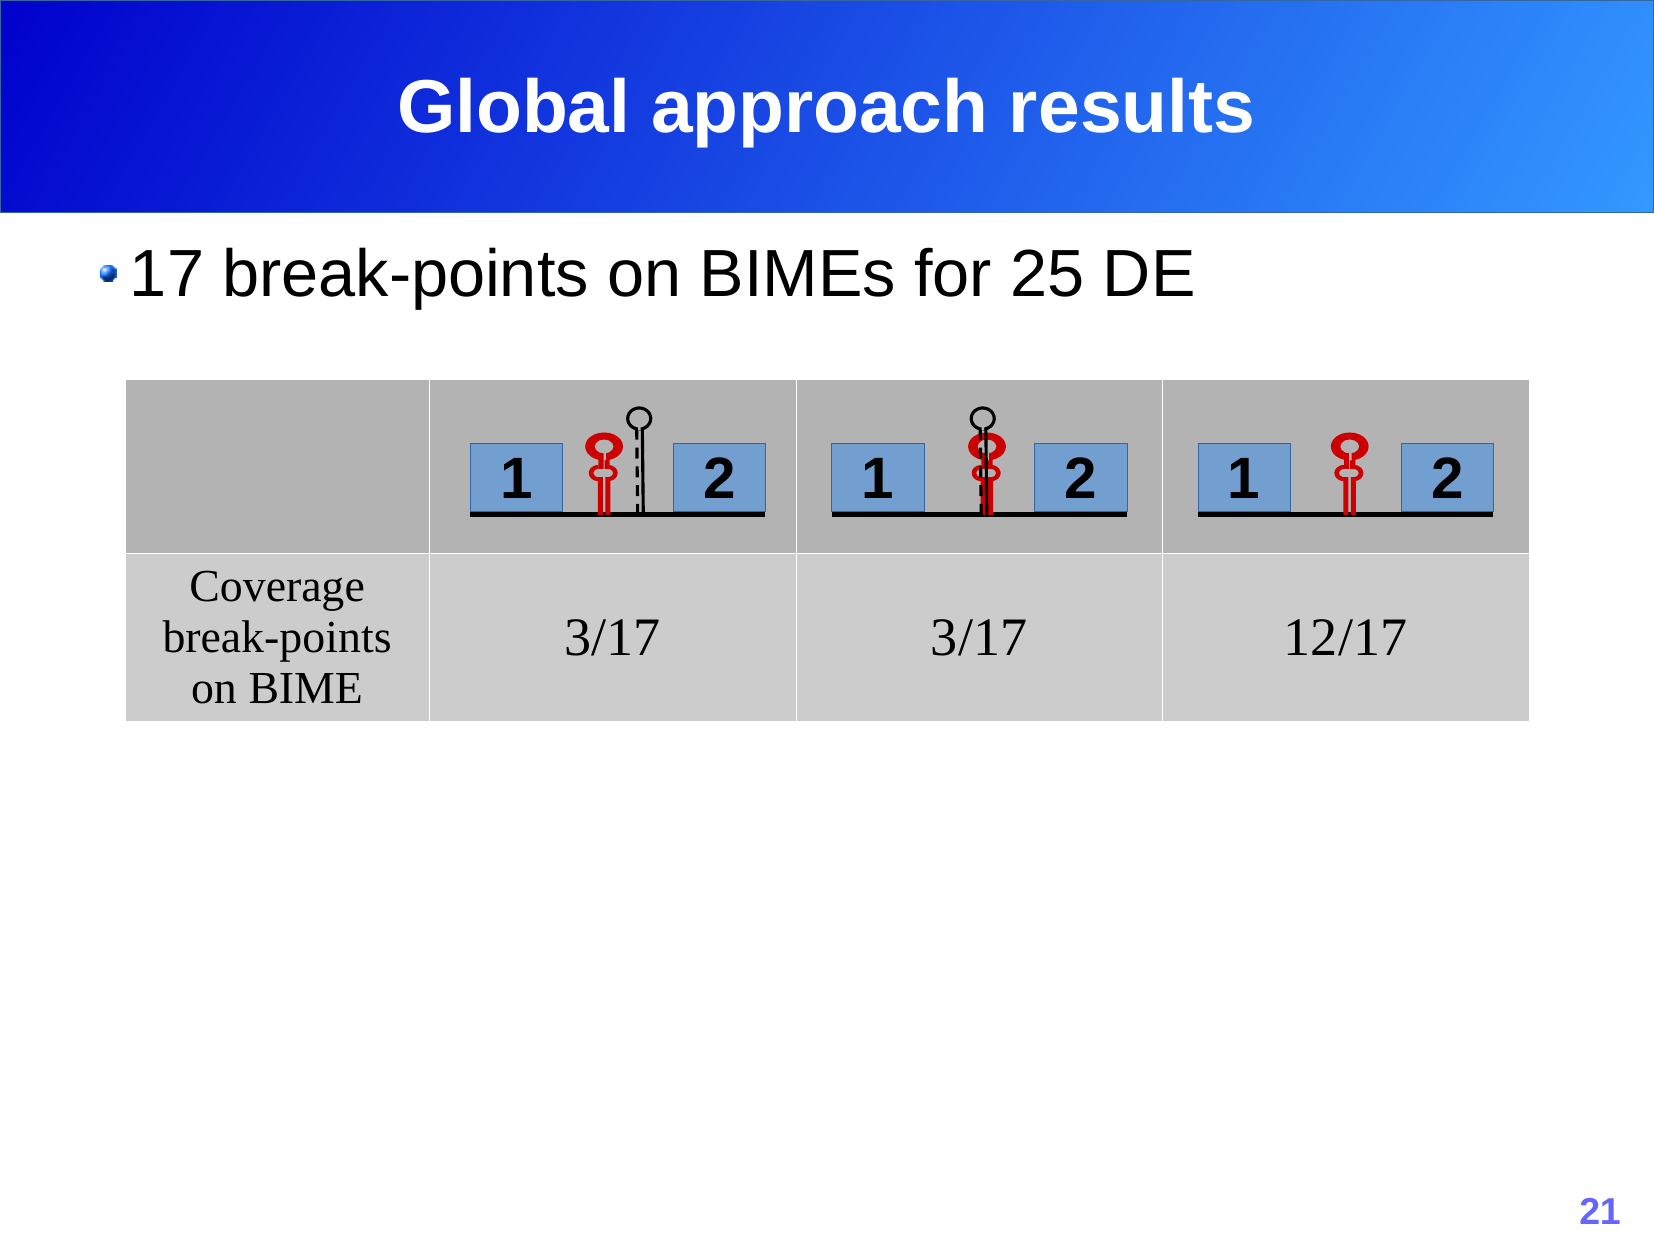

# Global approach results
17 break-points on BIMEs for 25 DE
| | | | |
| --- | --- | --- | --- |
| Coverage break-points on BIME | 3/17 | 3/17 | 12/17 |
1
2
1
2
1
2
21